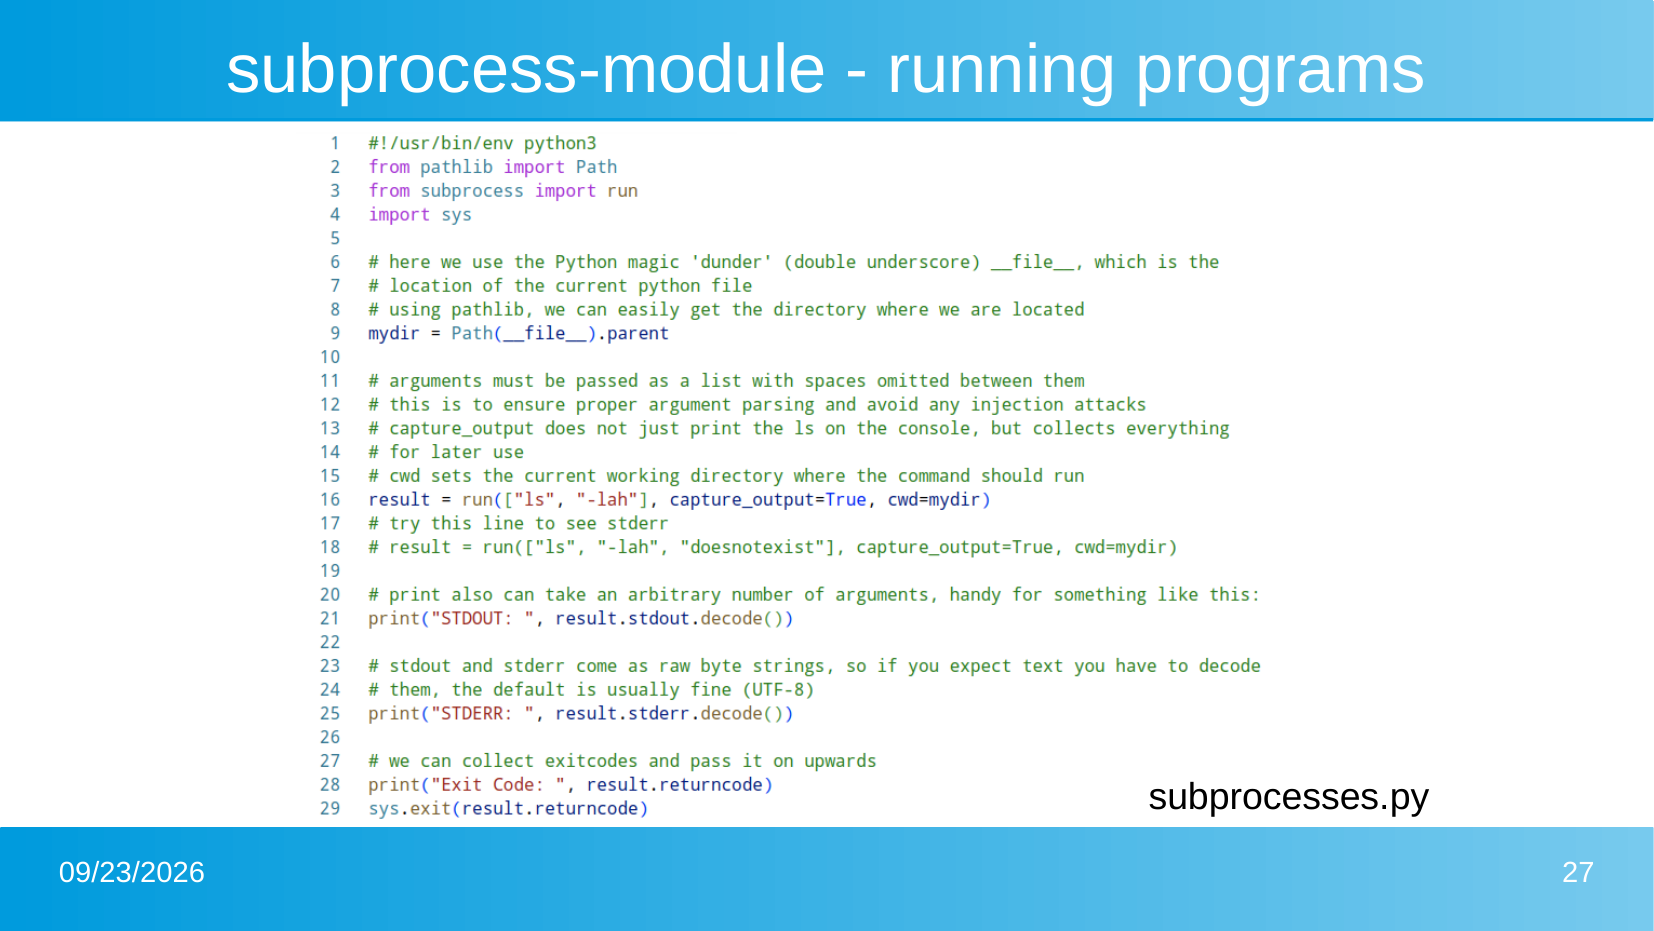

# subprocess-module - running programs
subprocesses.py
27